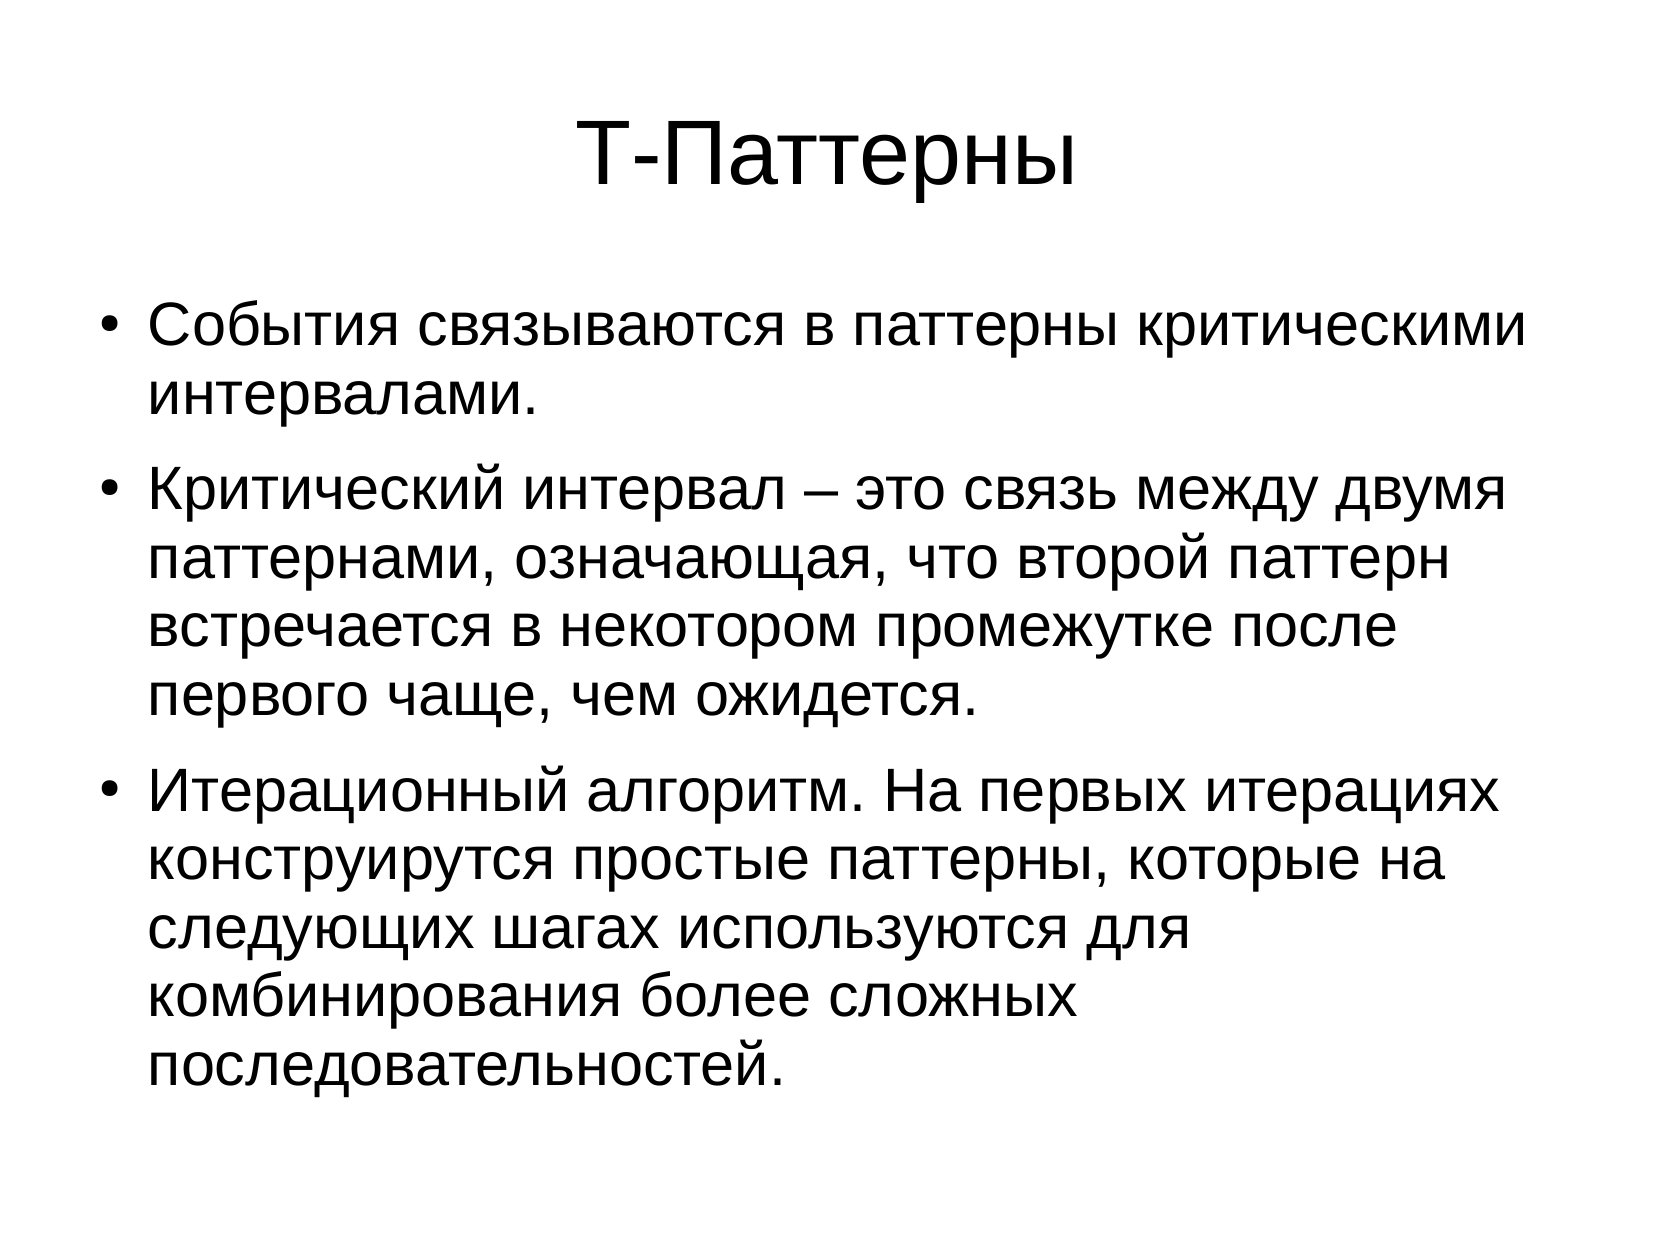

# Т-Паттерны
События связываются в паттерны критическими интервалами.
Критический интервал – это связь между двумя паттернами, означающая, что второй паттерн встречается в некотором промежутке после первого чаще, чем ожидется.
Итерационный алгоритм. На первых итерациях конструирутся простые паттерны, которые на следующих шагах используются для комбинирования более сложных последовательностей.